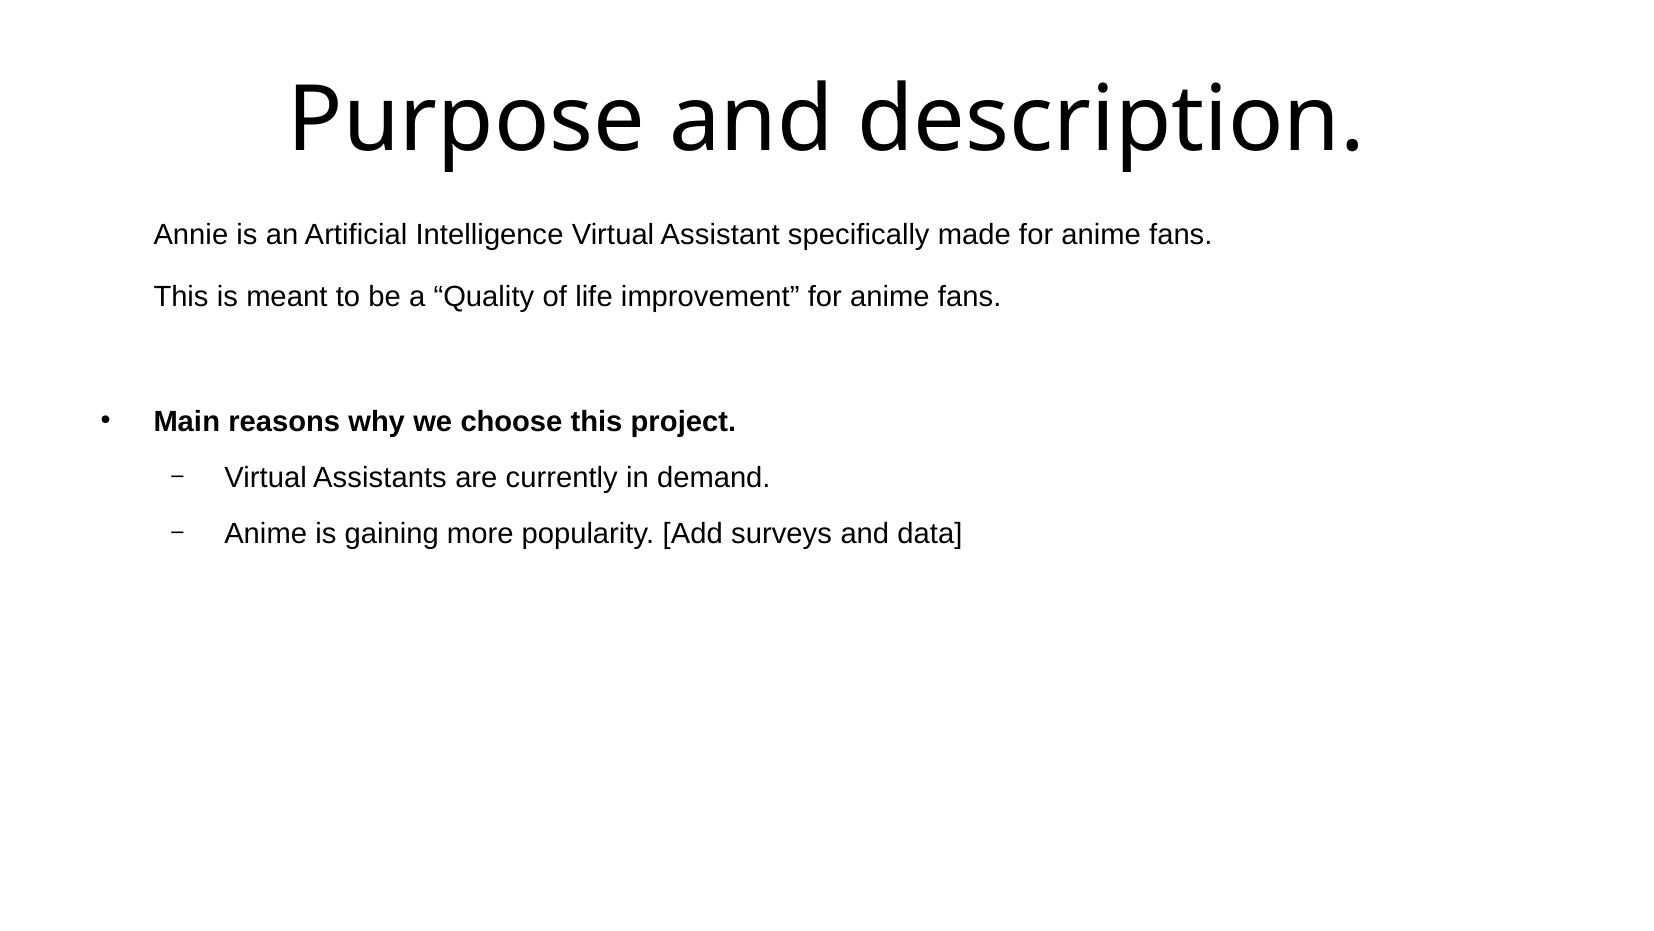

# Purpose and description.
Annie is an Artificial Intelligence Virtual Assistant specifically made for anime fans.
This is meant to be a “Quality of life improvement” for anime fans.
Main reasons why we choose this project.
Virtual Assistants are currently in demand.
Anime is gaining more popularity. [Add surveys and data]